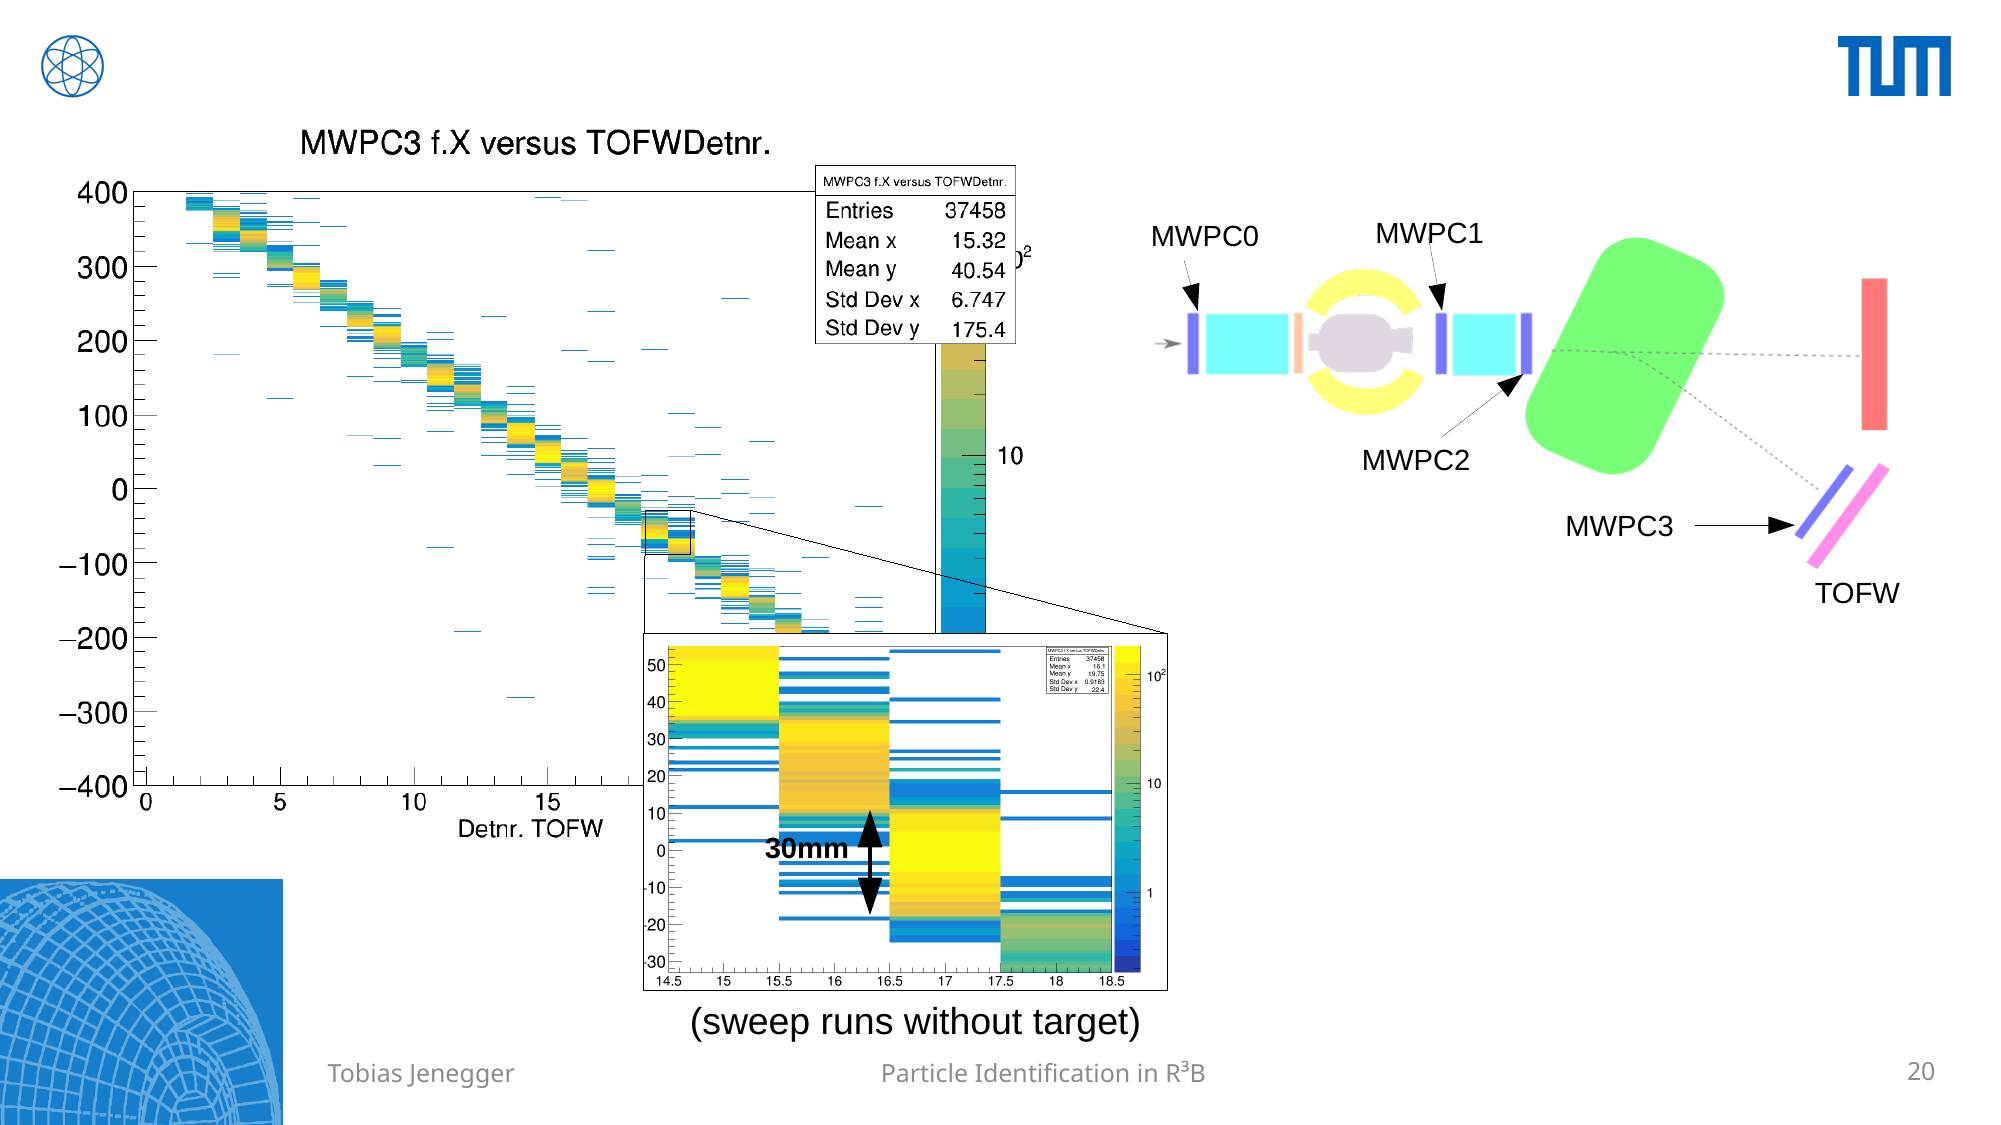

#
MWPC1
MWPC0
MWPC2
MWPC3
TOFW
30mm
(sweep runs without target)
Tobias Jenegger
Particle Identification in R³B